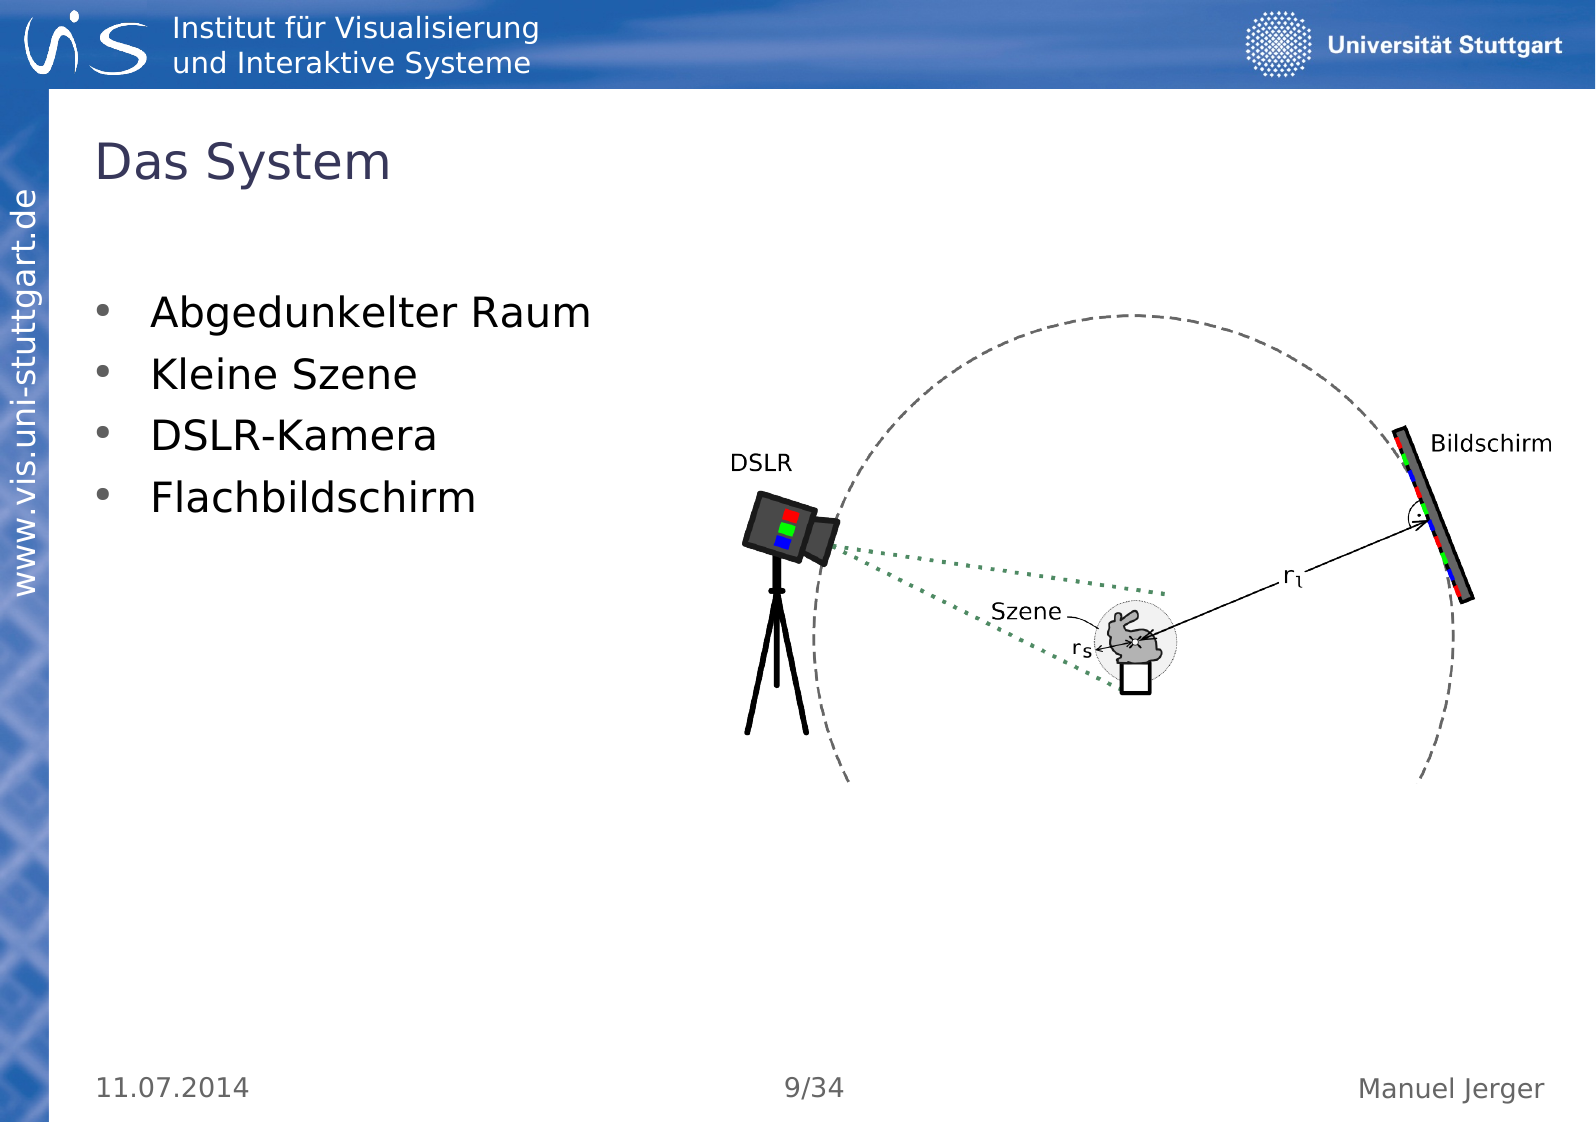

# Das System
Abgedunkelter Raum
Kleine Szene
DSLR-Kamera
Flachbildschirm